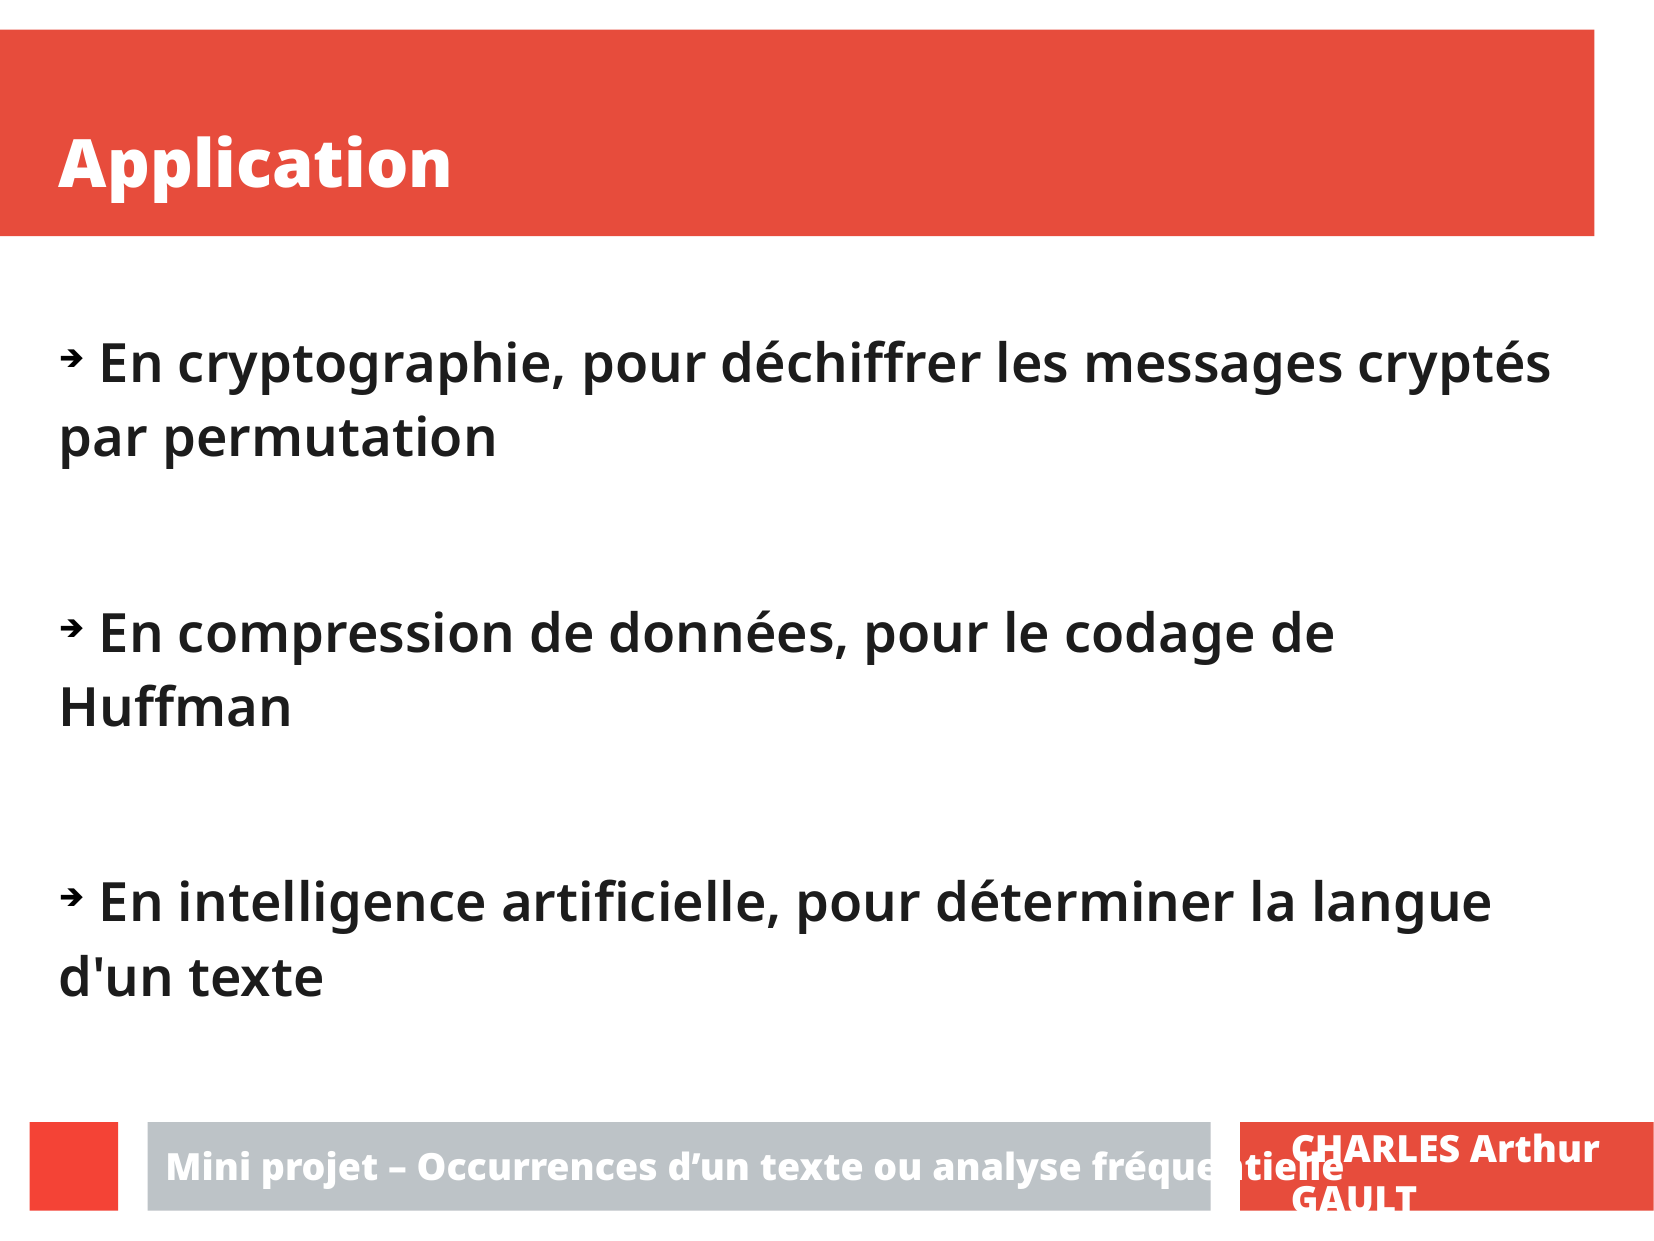

# Application
 En cryptographie, pour déchiffrer les messages cryptés par permutation
 En compression de données, pour le codage de Huffman
 En intelligence artificielle, pour déterminer la langue d'un texte